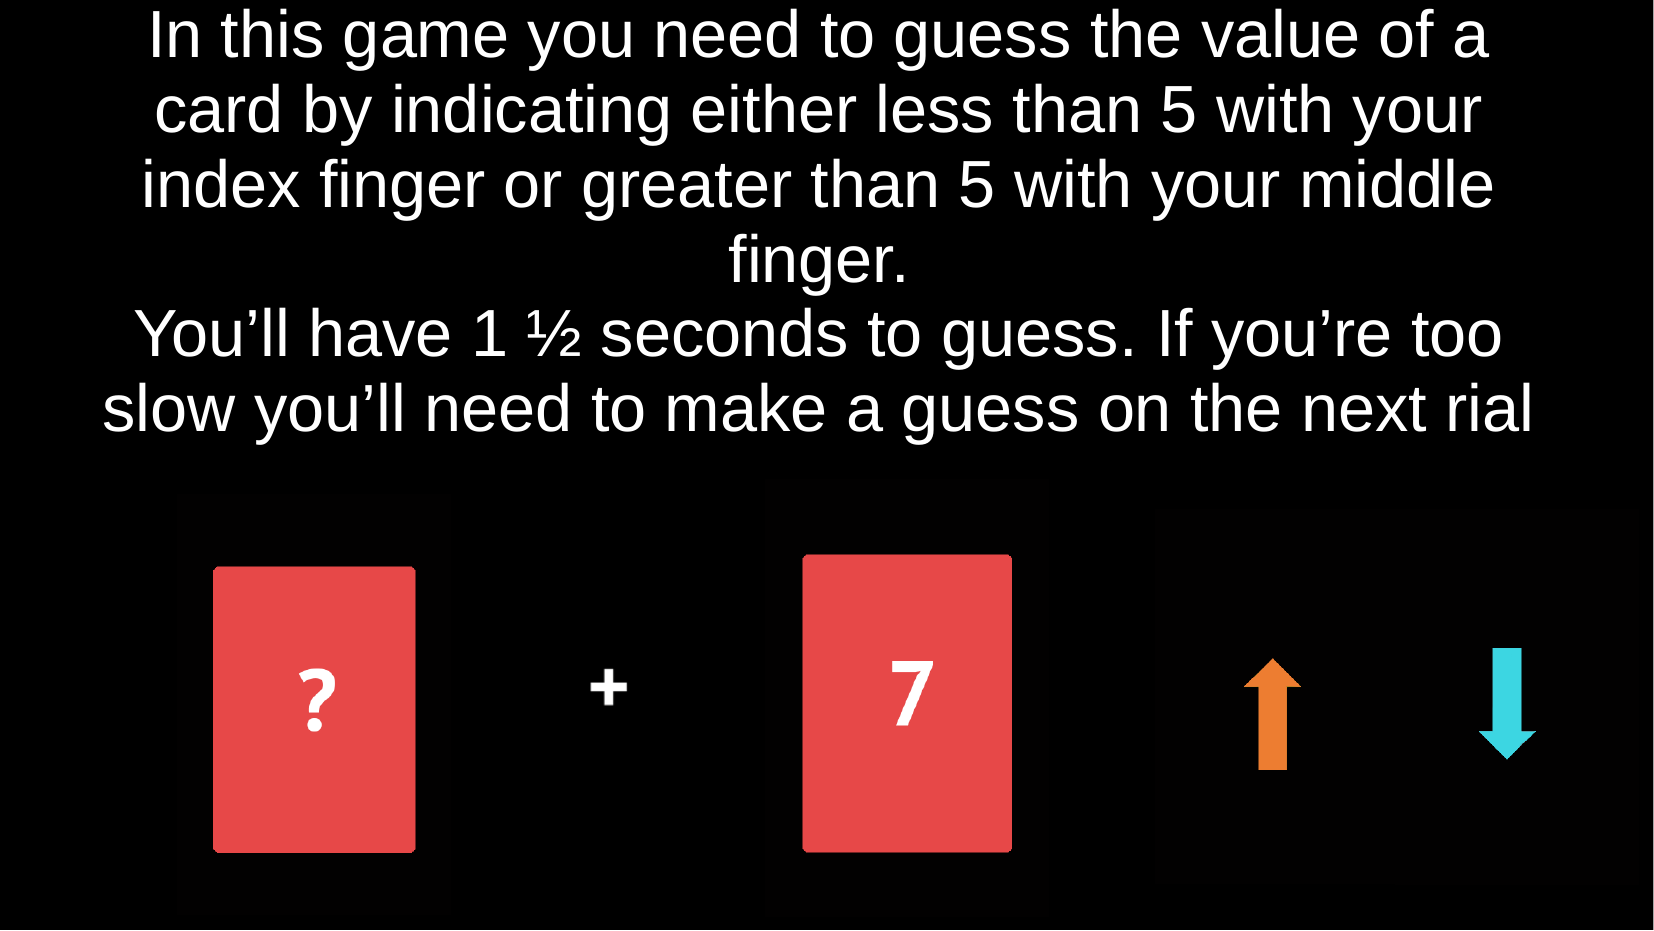

# In this game you need to guess the value of a card by indicating either less than 5 with your index finger or greater than 5 with your middle finger.
You’ll have 1 ½ seconds to guess. If you’re too slow you’ll need to make a guess on the next rial